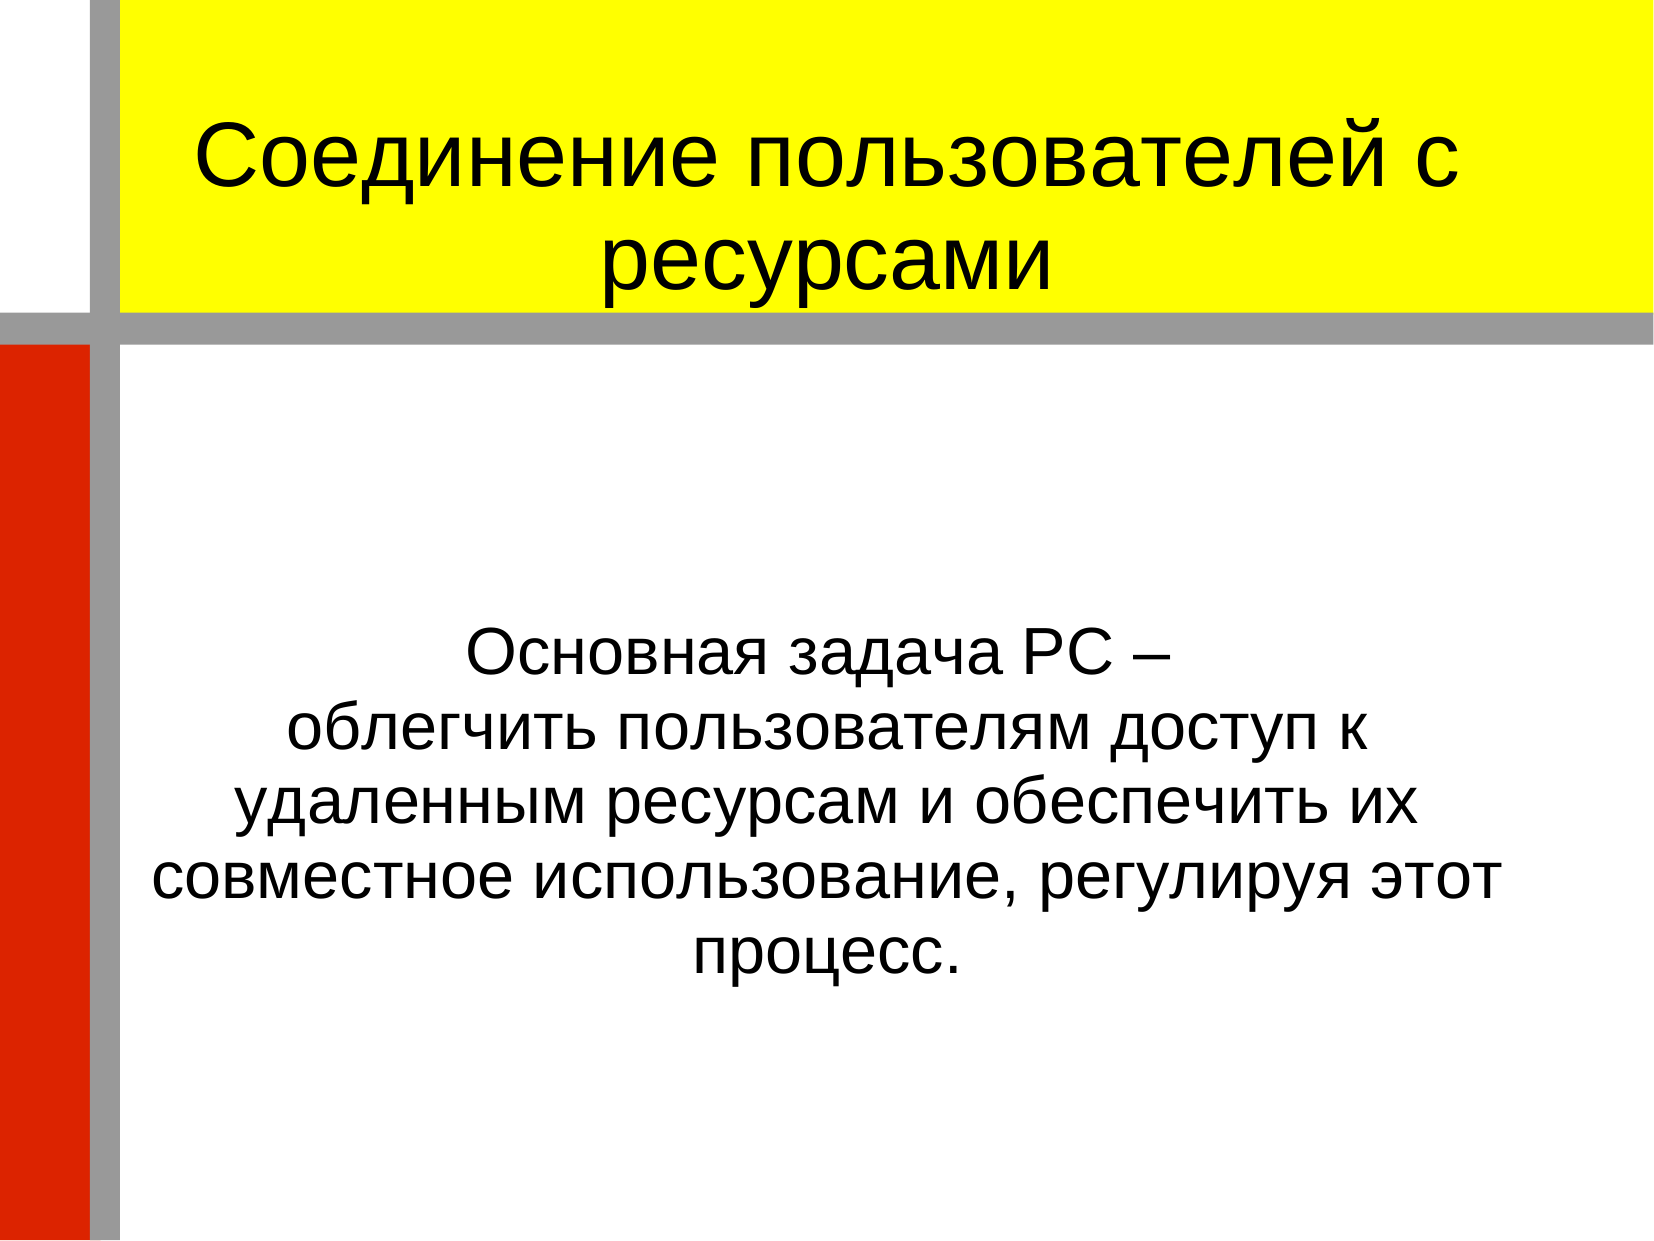

# Соединение пользователей с ресурсами
Основная задача РС –
облегчить пользователям доступ к удаленным ресурсам и обеспечить их совместное использование, регулируя этот процесс.